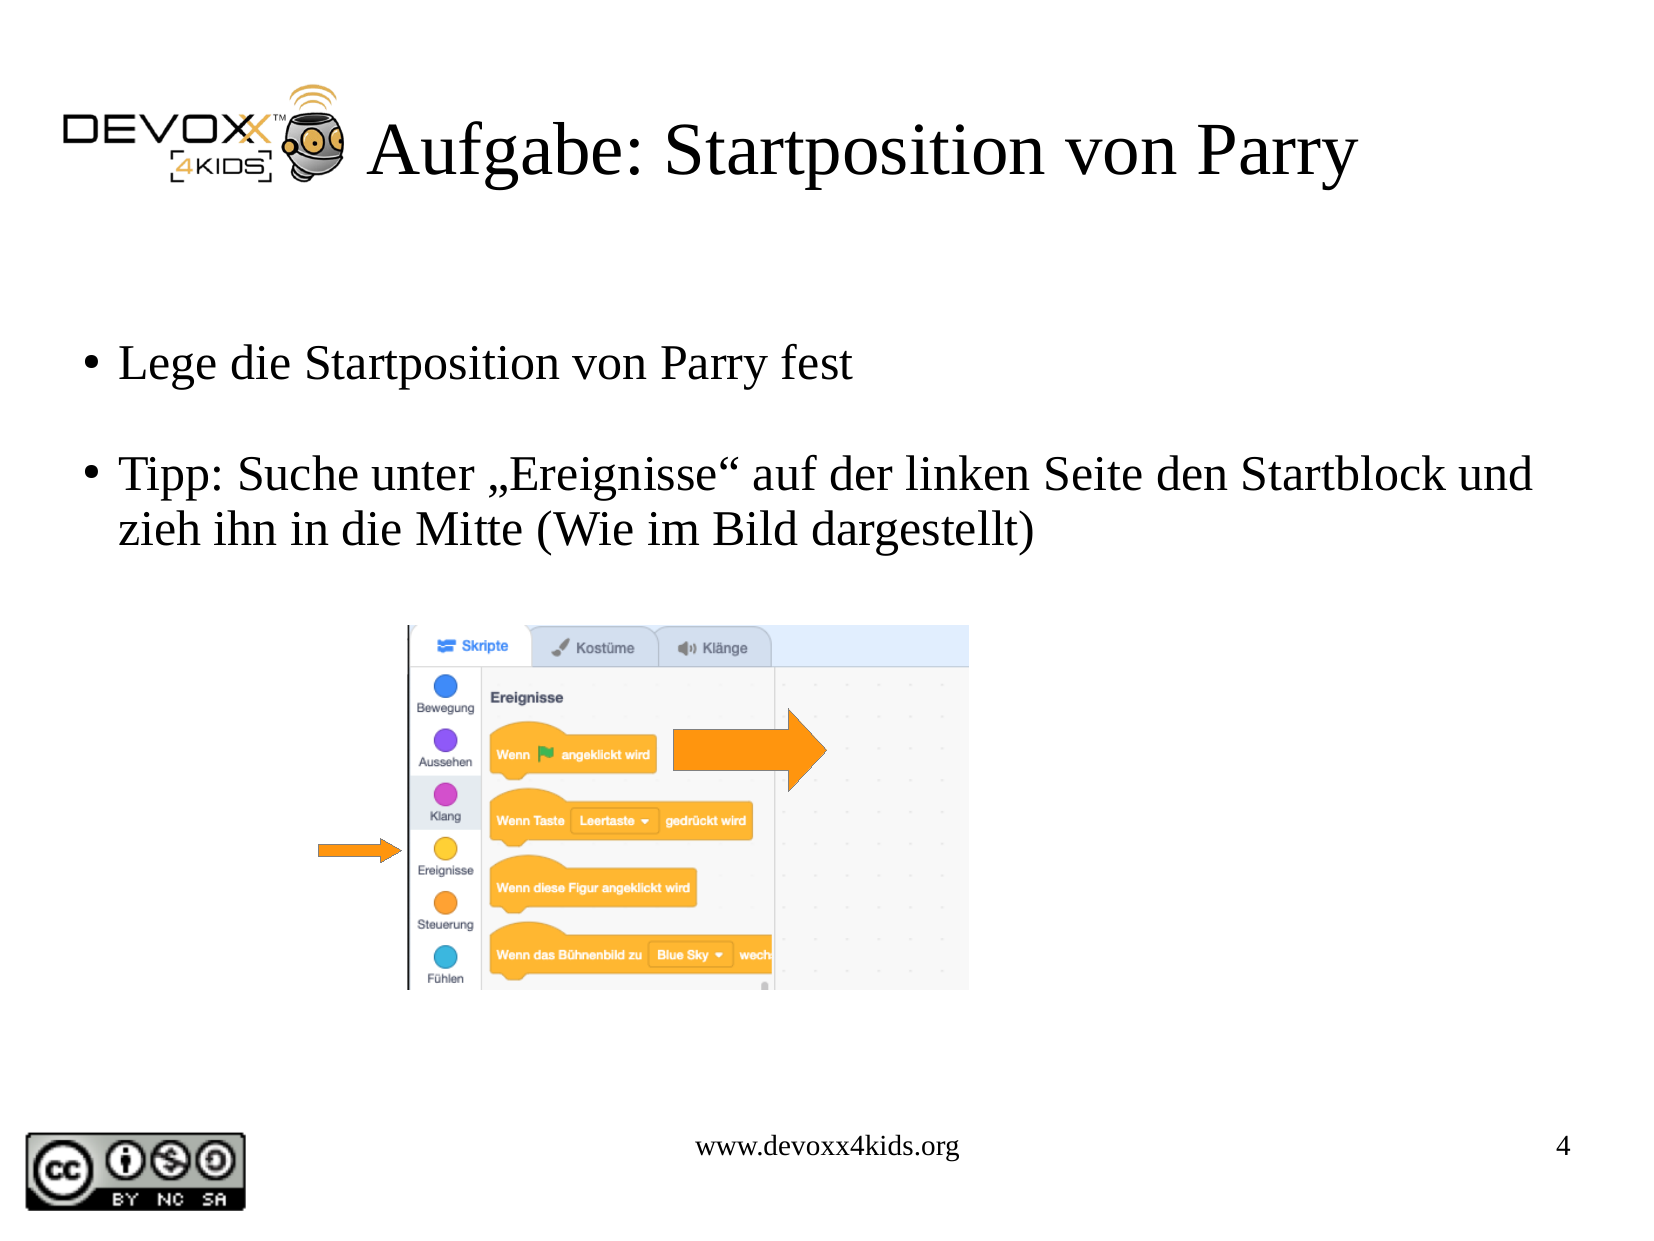

# Aufgabe: Startposition von Parry
Lege die Startposition von Parry fest
Tipp: Suche unter „Ereignisse“ auf der linken Seite den Startblock und zieh ihn in die Mitte (Wie im Bild dargestellt)
www.devoxx4kids.org
4